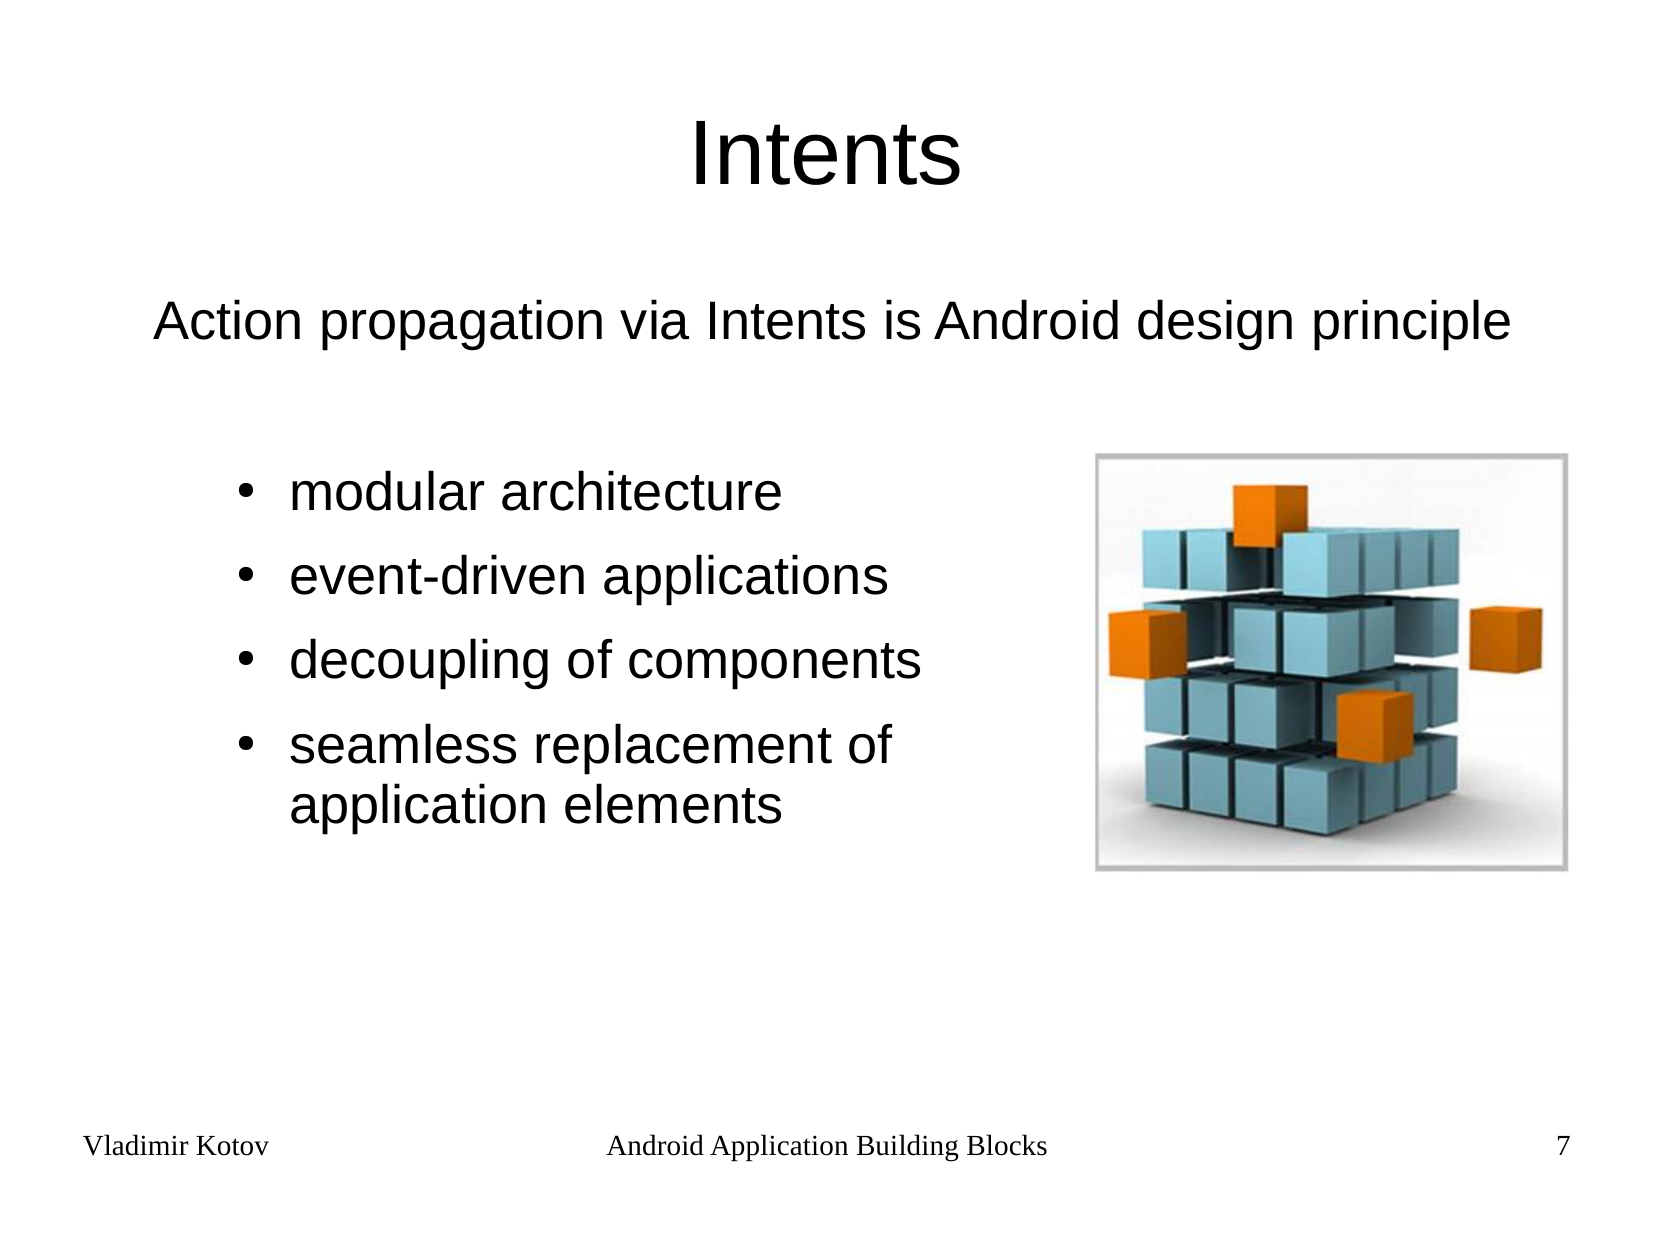

# Intents
Action propagation via Intents is Android design principle
modular architecture
event-driven applications
decoupling of components
seamless replacement of application elements
Vladimir Kotov
Android Application Building Blocks
7